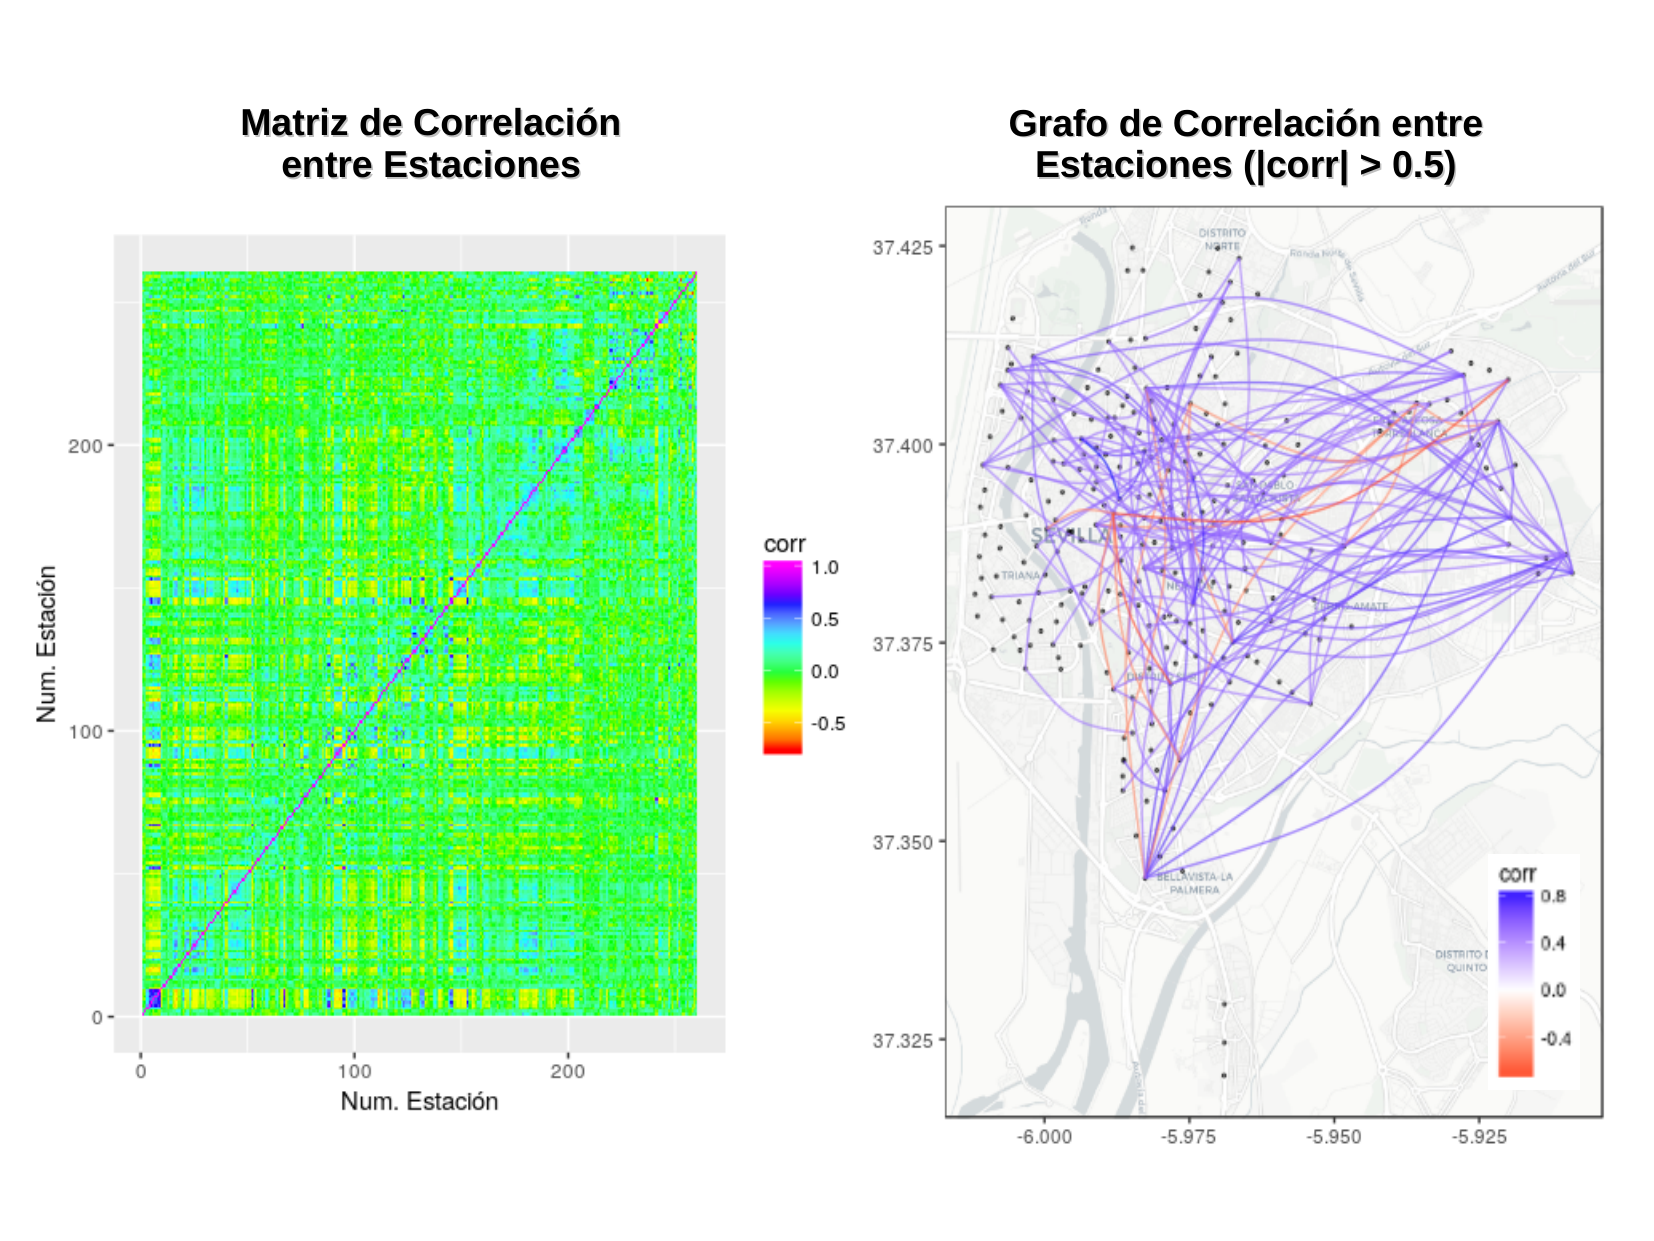

Matriz de Correlación entre Estaciones
Grafo de Correlación entre Estaciones (|corr| > 0.5)